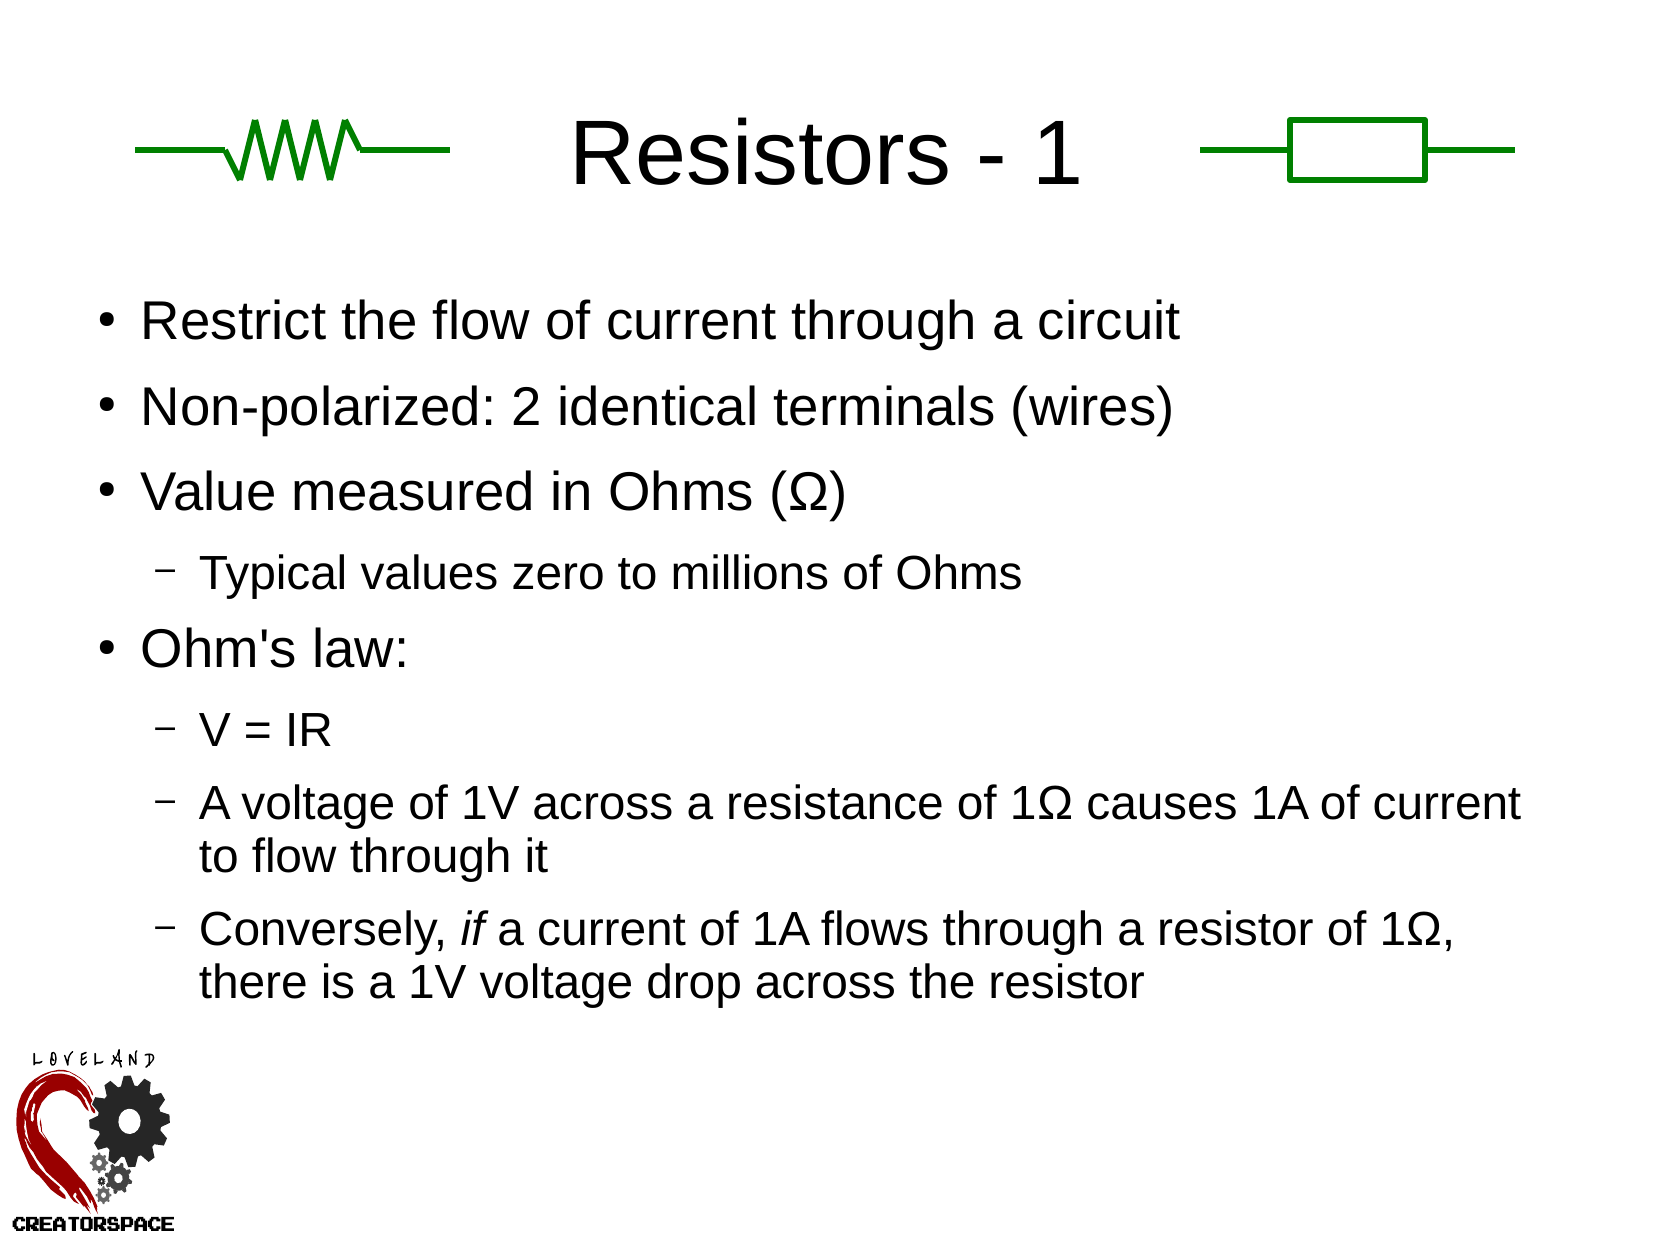

# Resistors - 1
Restrict the flow of current through a circuit
Non-polarized: 2 identical terminals (wires)
Value measured in Ohms (Ω)
Typical values zero to millions of Ohms
Ohm's law:
V = IR
A voltage of 1V across a resistance of 1Ω causes 1A of current to flow through it
Conversely, if a current of 1A flows through a resistor of 1Ω, there is a 1V voltage drop across the resistor